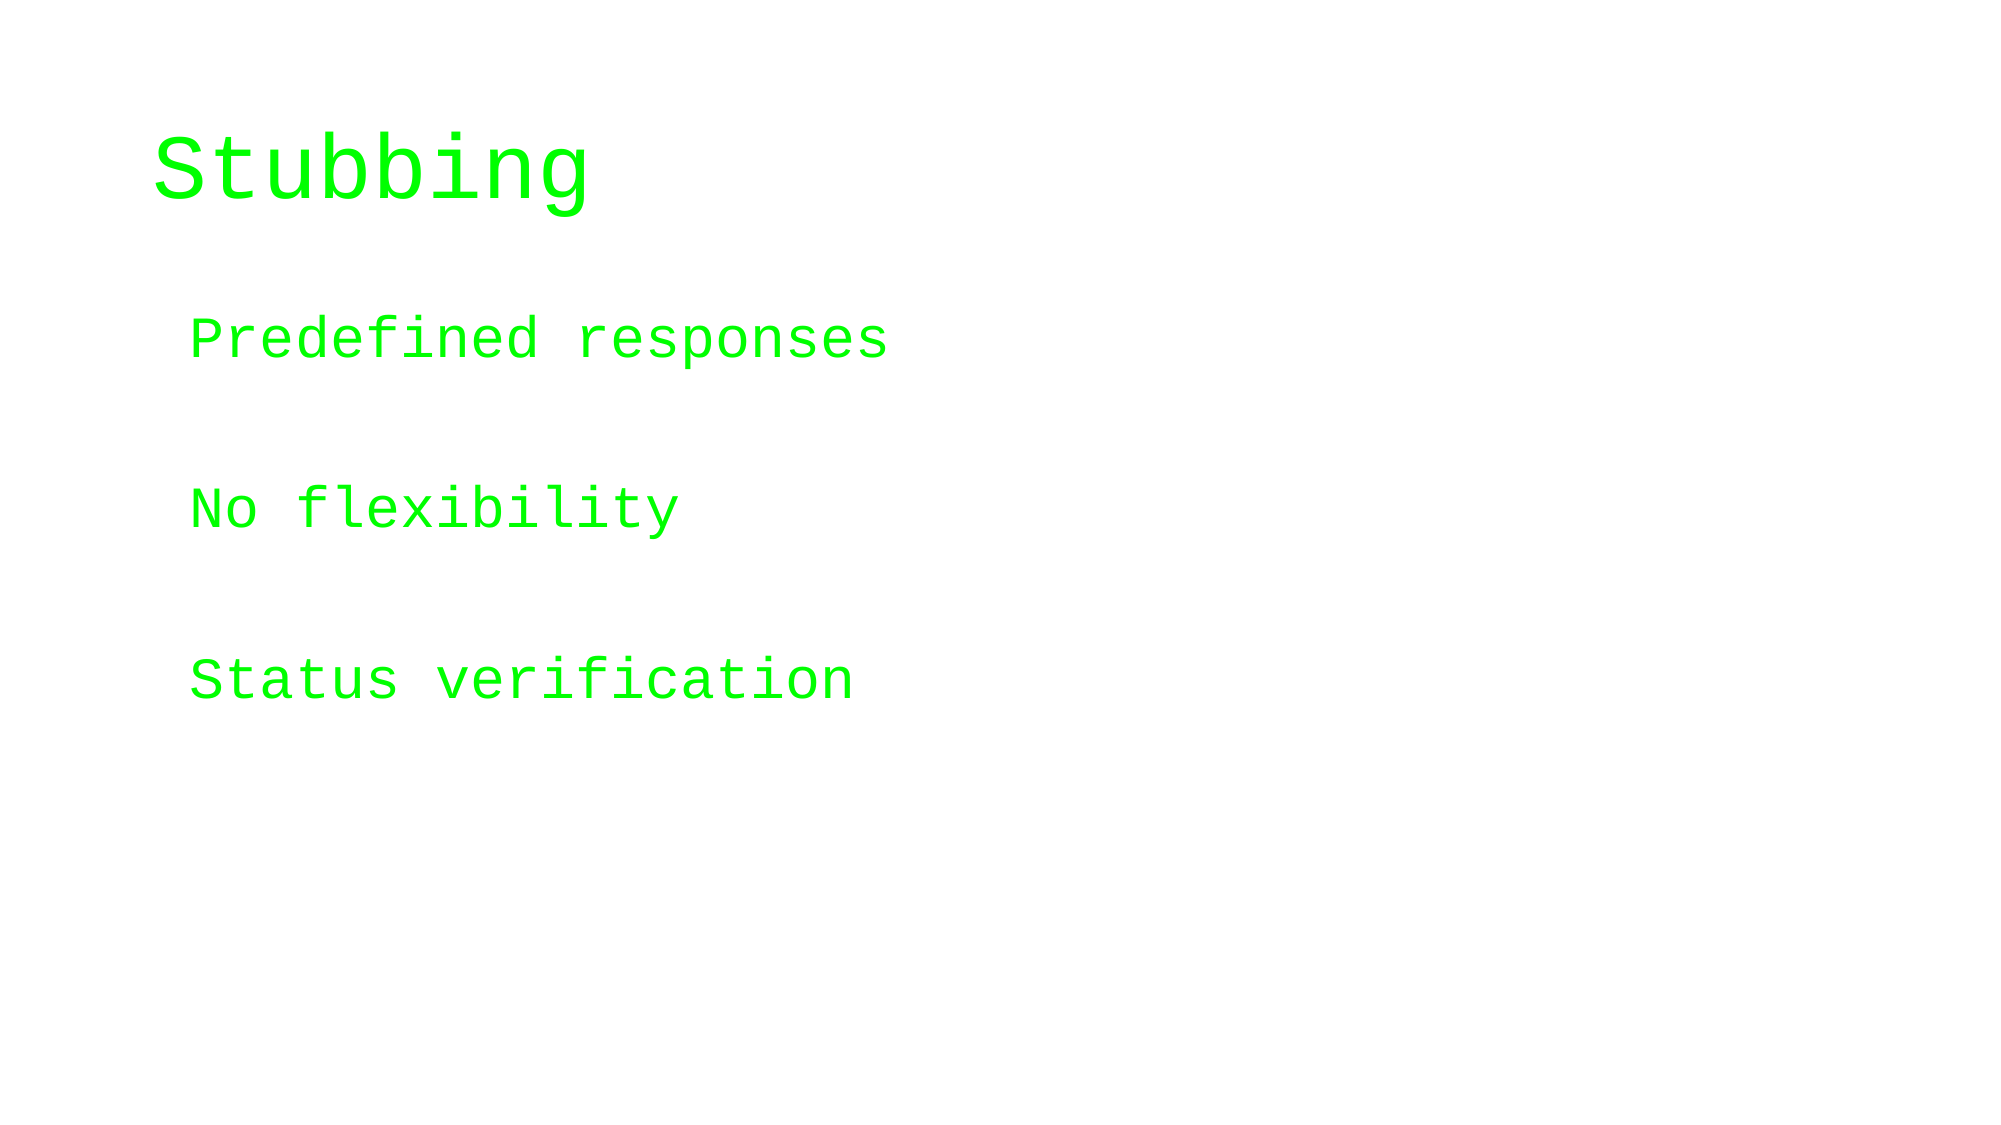

# Stubbing
Predefined responses
No flexibility
Status verification